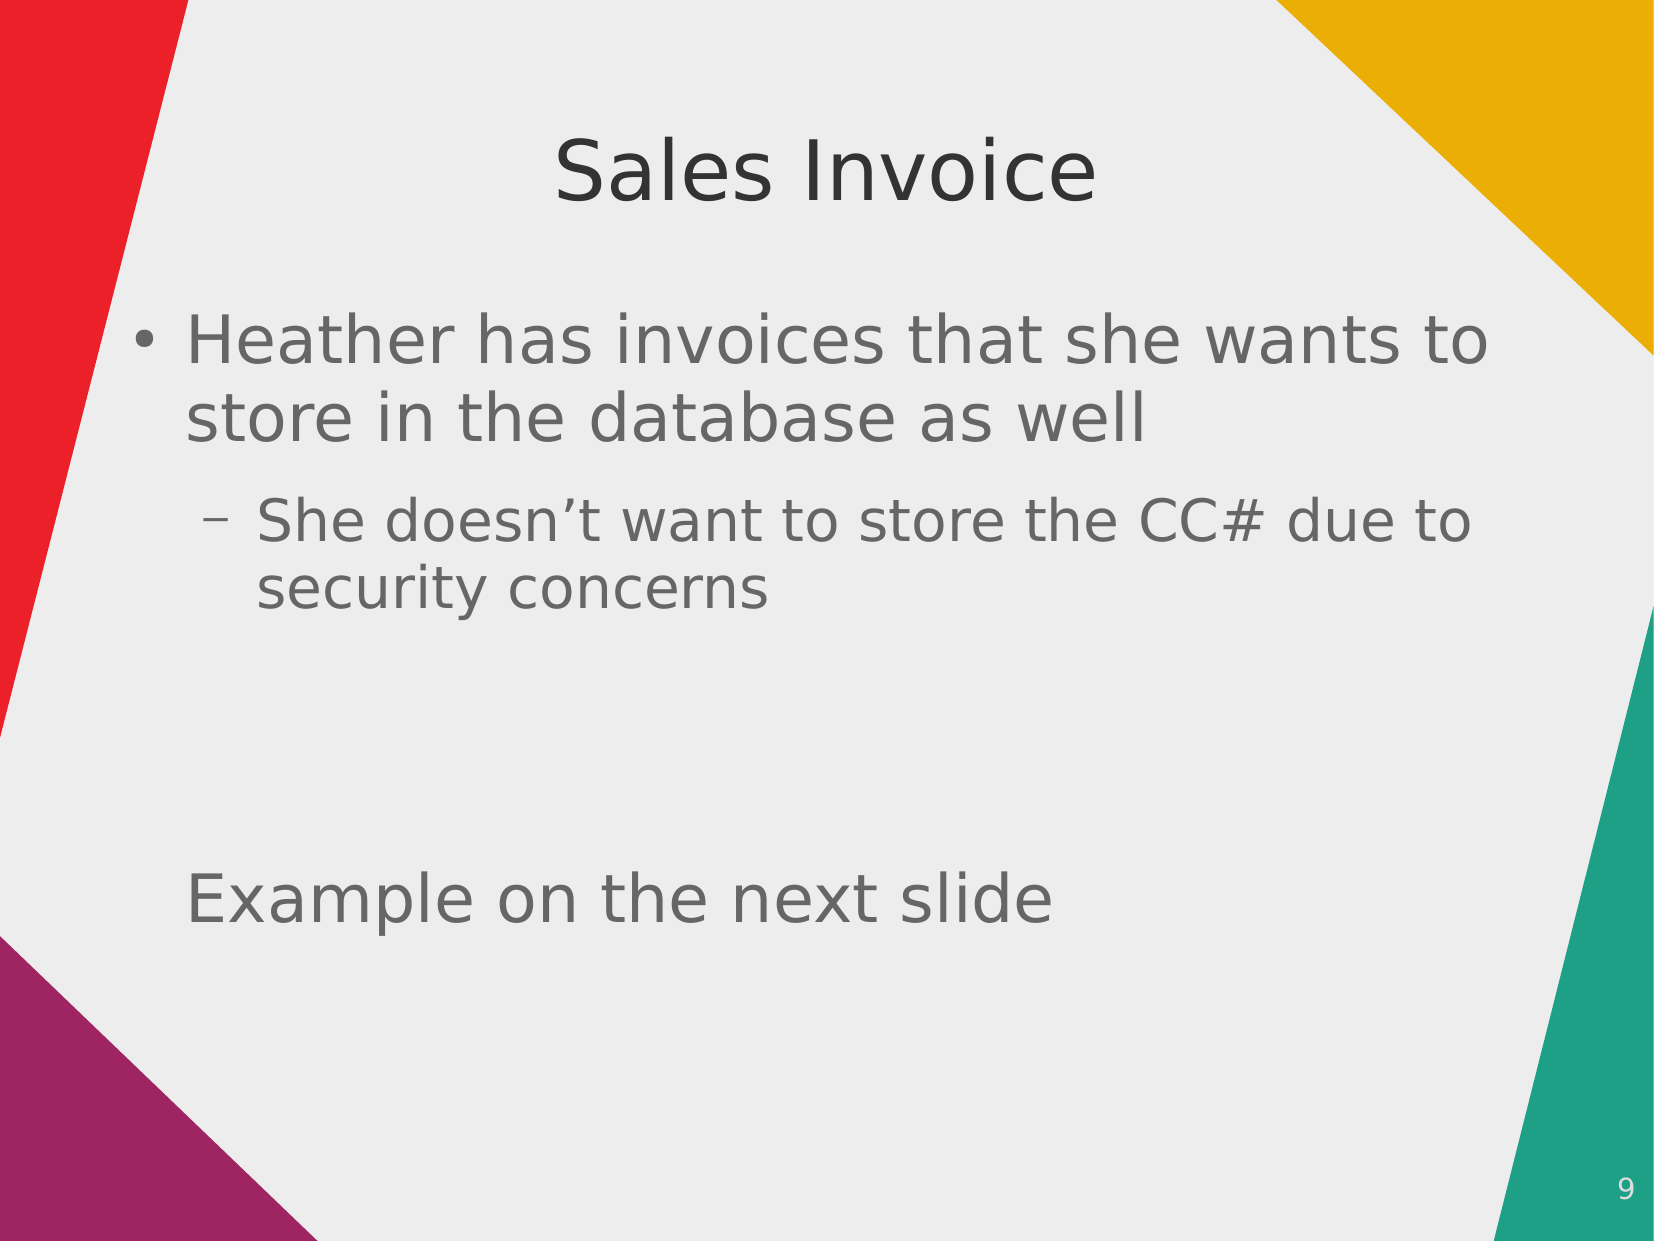

# Sales Invoice
Heather has invoices that she wants to store in the database as well
She doesn’t want to store the CC# due to security concerns
Example on the next slide
9